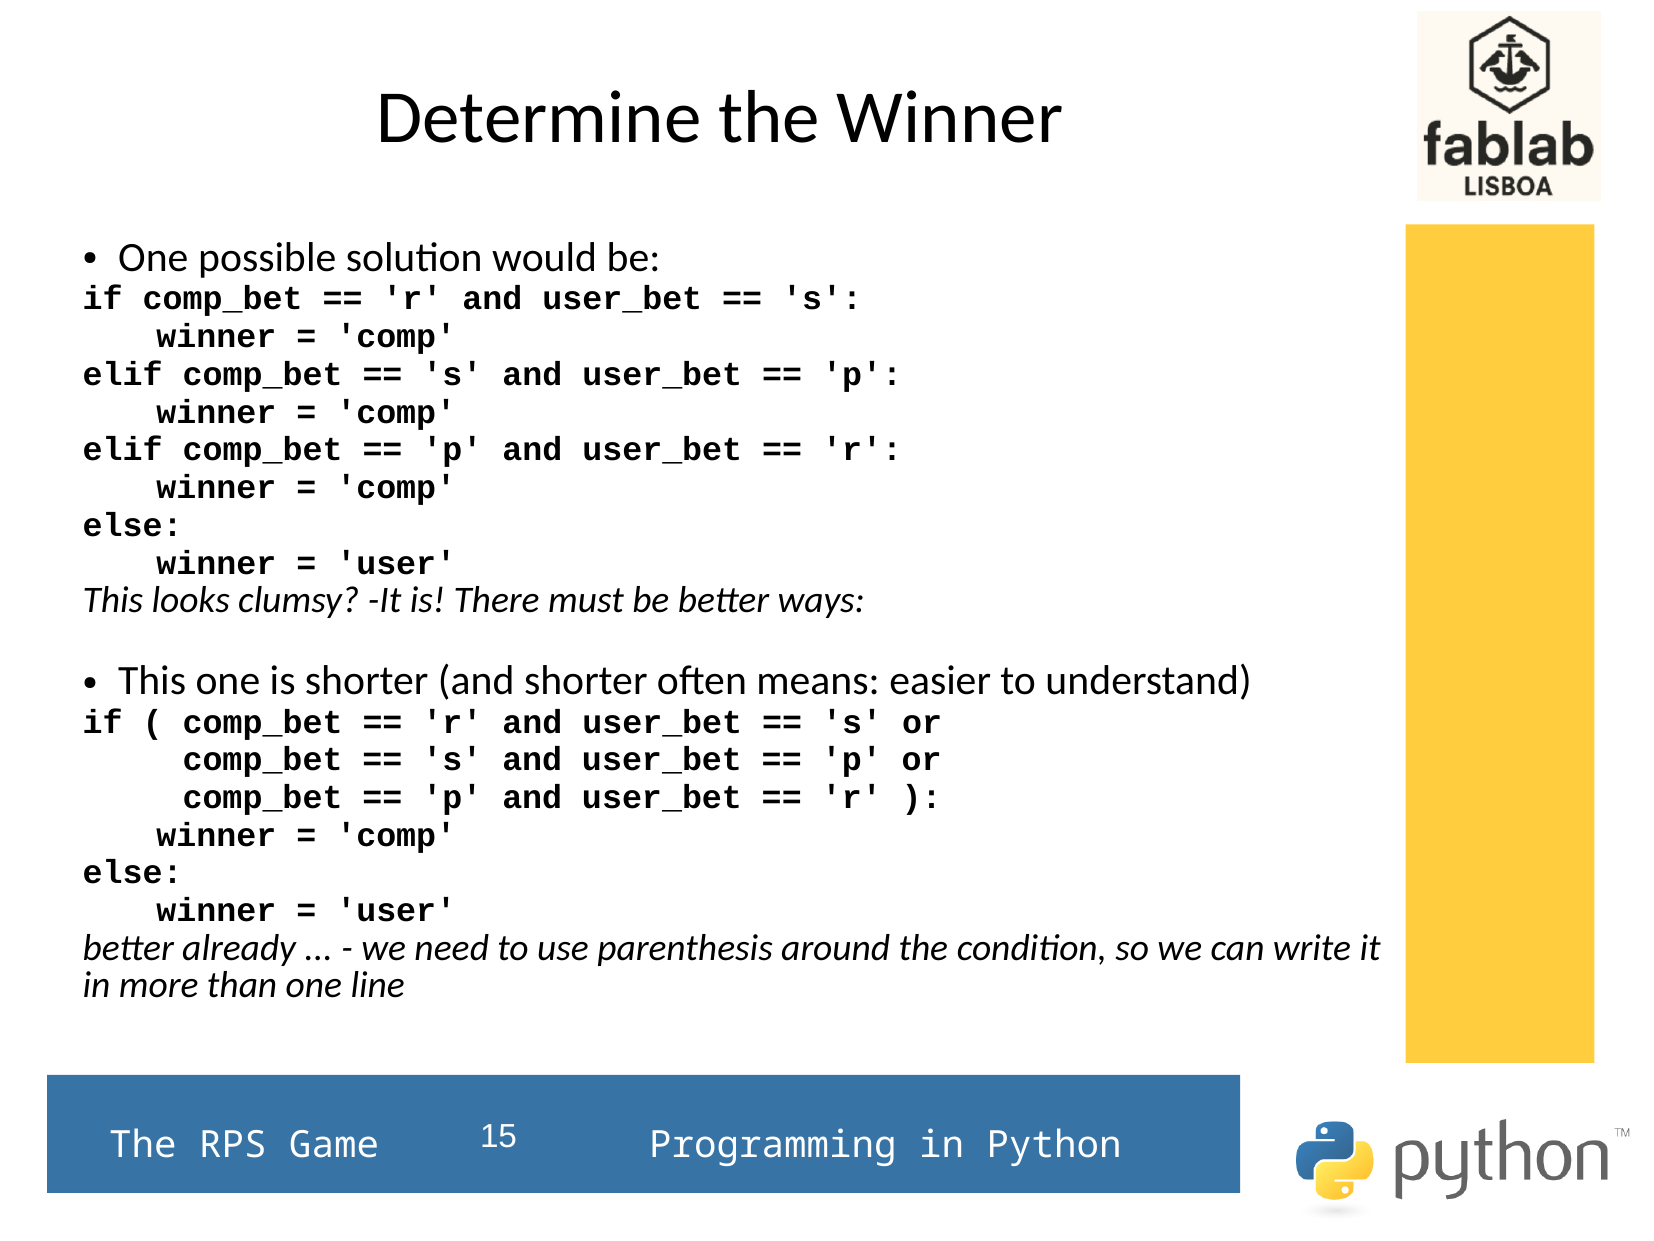

# Determine the Winner
One possible solution would be:
if comp_bet == 'r' and user_bet == 's':
	winner = 'comp'
elif comp_bet == 's' and user_bet == 'p':
	winner = 'comp'
elif comp_bet == 'p' and user_bet == 'r':
	winner = 'comp'
else:
	winner = 'user'
This looks clumsy? -It is! There must be better ways:
This one is shorter (and shorter often means: easier to understand)
if ( comp_bet == 'r' and user_bet == 's' or
 comp_bet == 's' and user_bet == 'p' or
 comp_bet == 'p' and user_bet == 'r' ):
	winner = 'comp'
else:
	winner = 'user'
better already ... - we need to use parenthesis around the condition, so we can write it in more than one line
The RPS Game Programming in Python